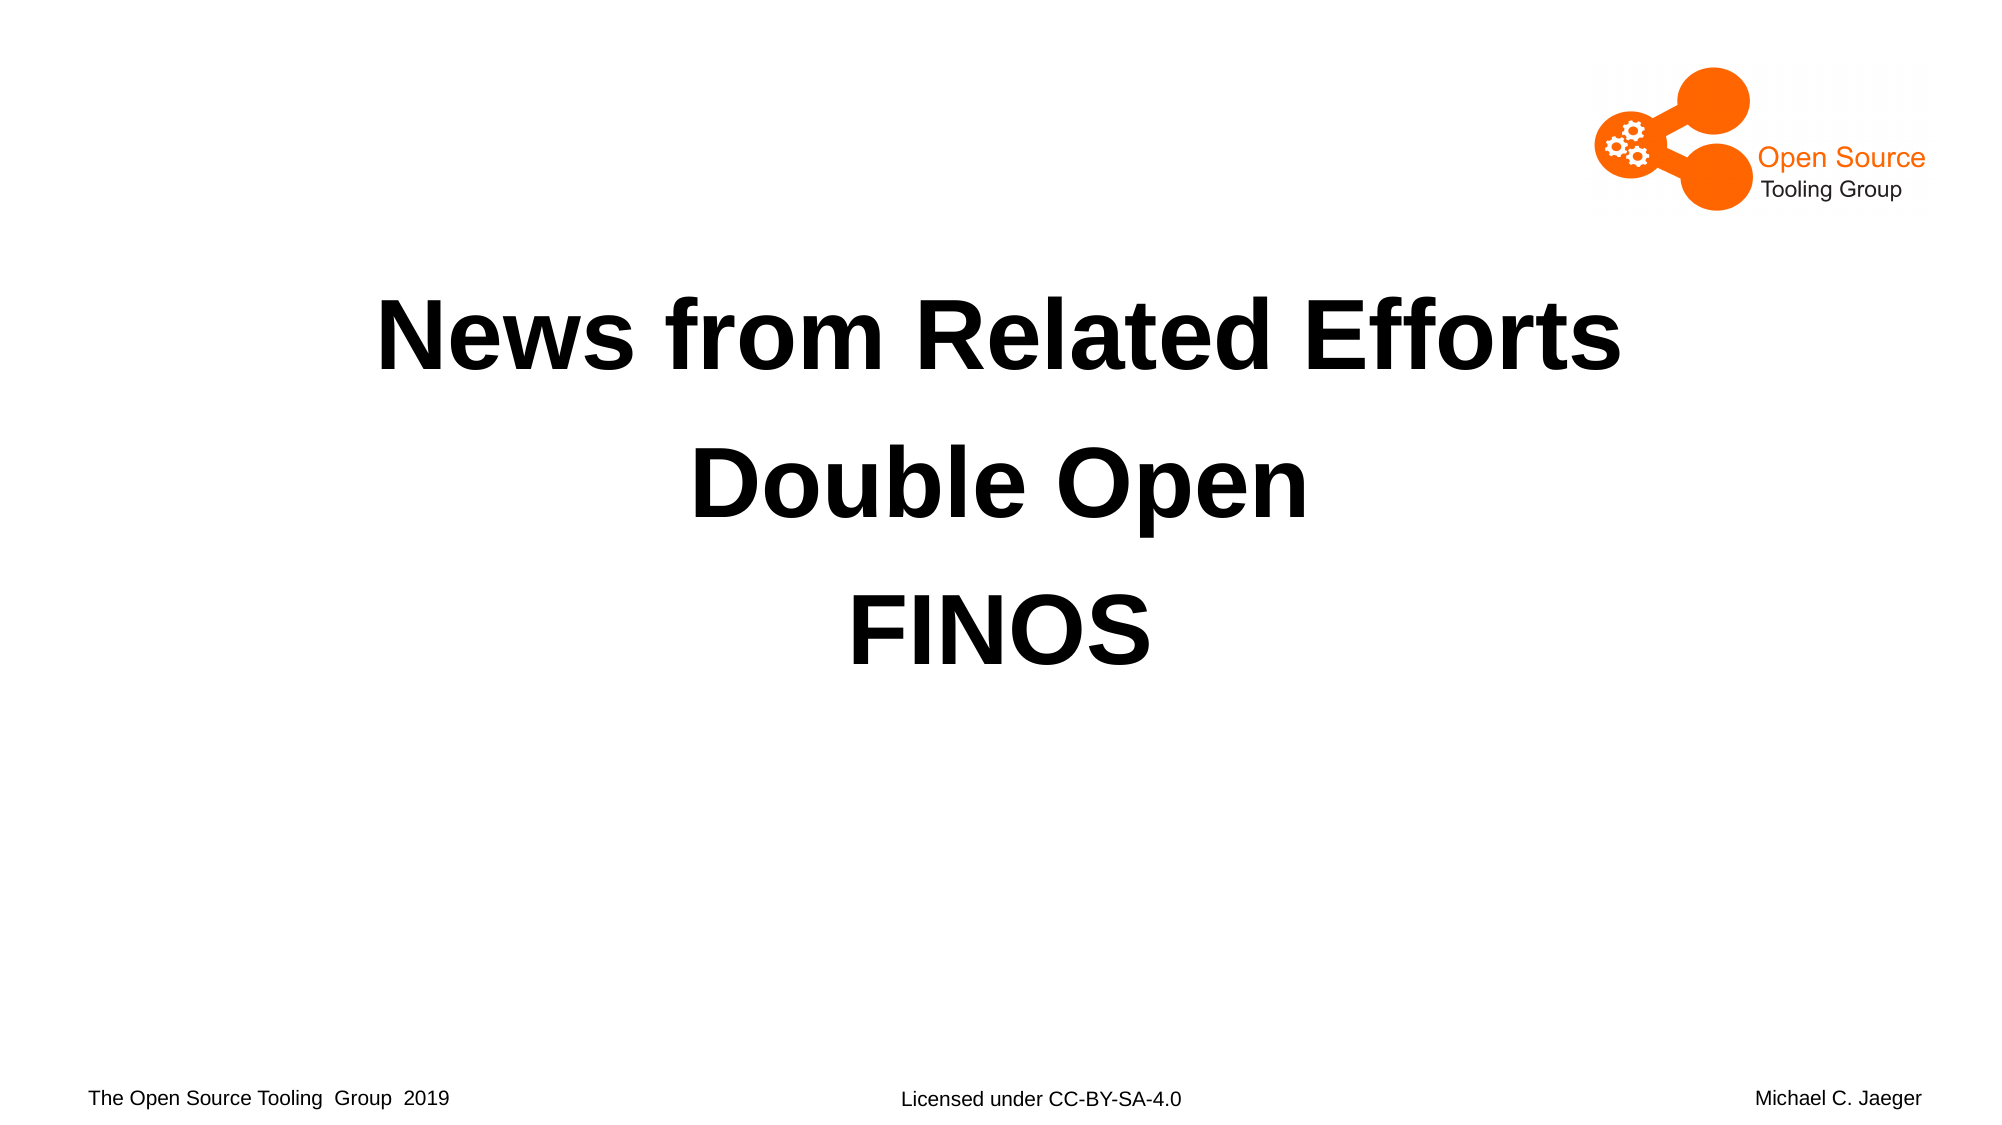

# News from Related Efforts
Double Open
FINOS